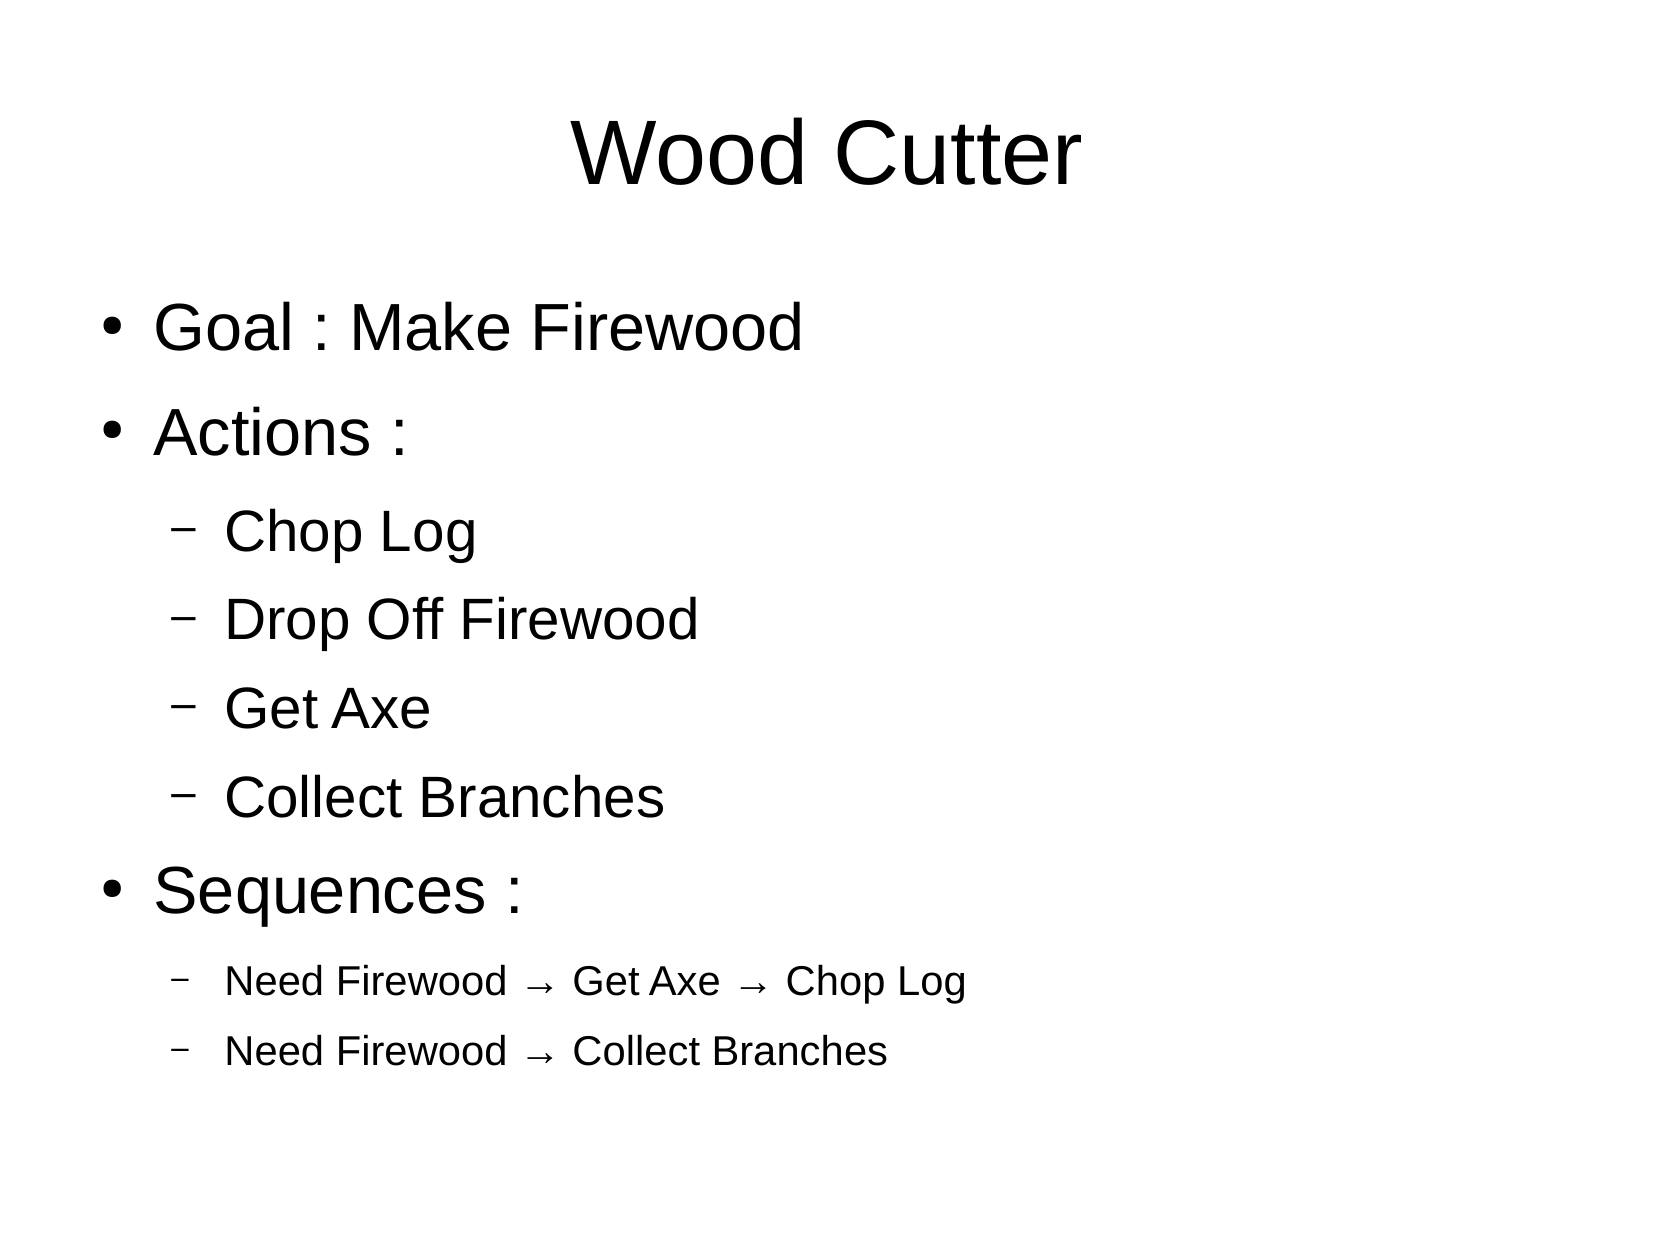

# Wood Cutter
Goal : Make Firewood
Actions :
Chop Log
Drop Off Firewood
Get Axe
Collect Branches
Sequences :
Need Firewood → Get Axe → Chop Log
Need Firewood → Collect Branches